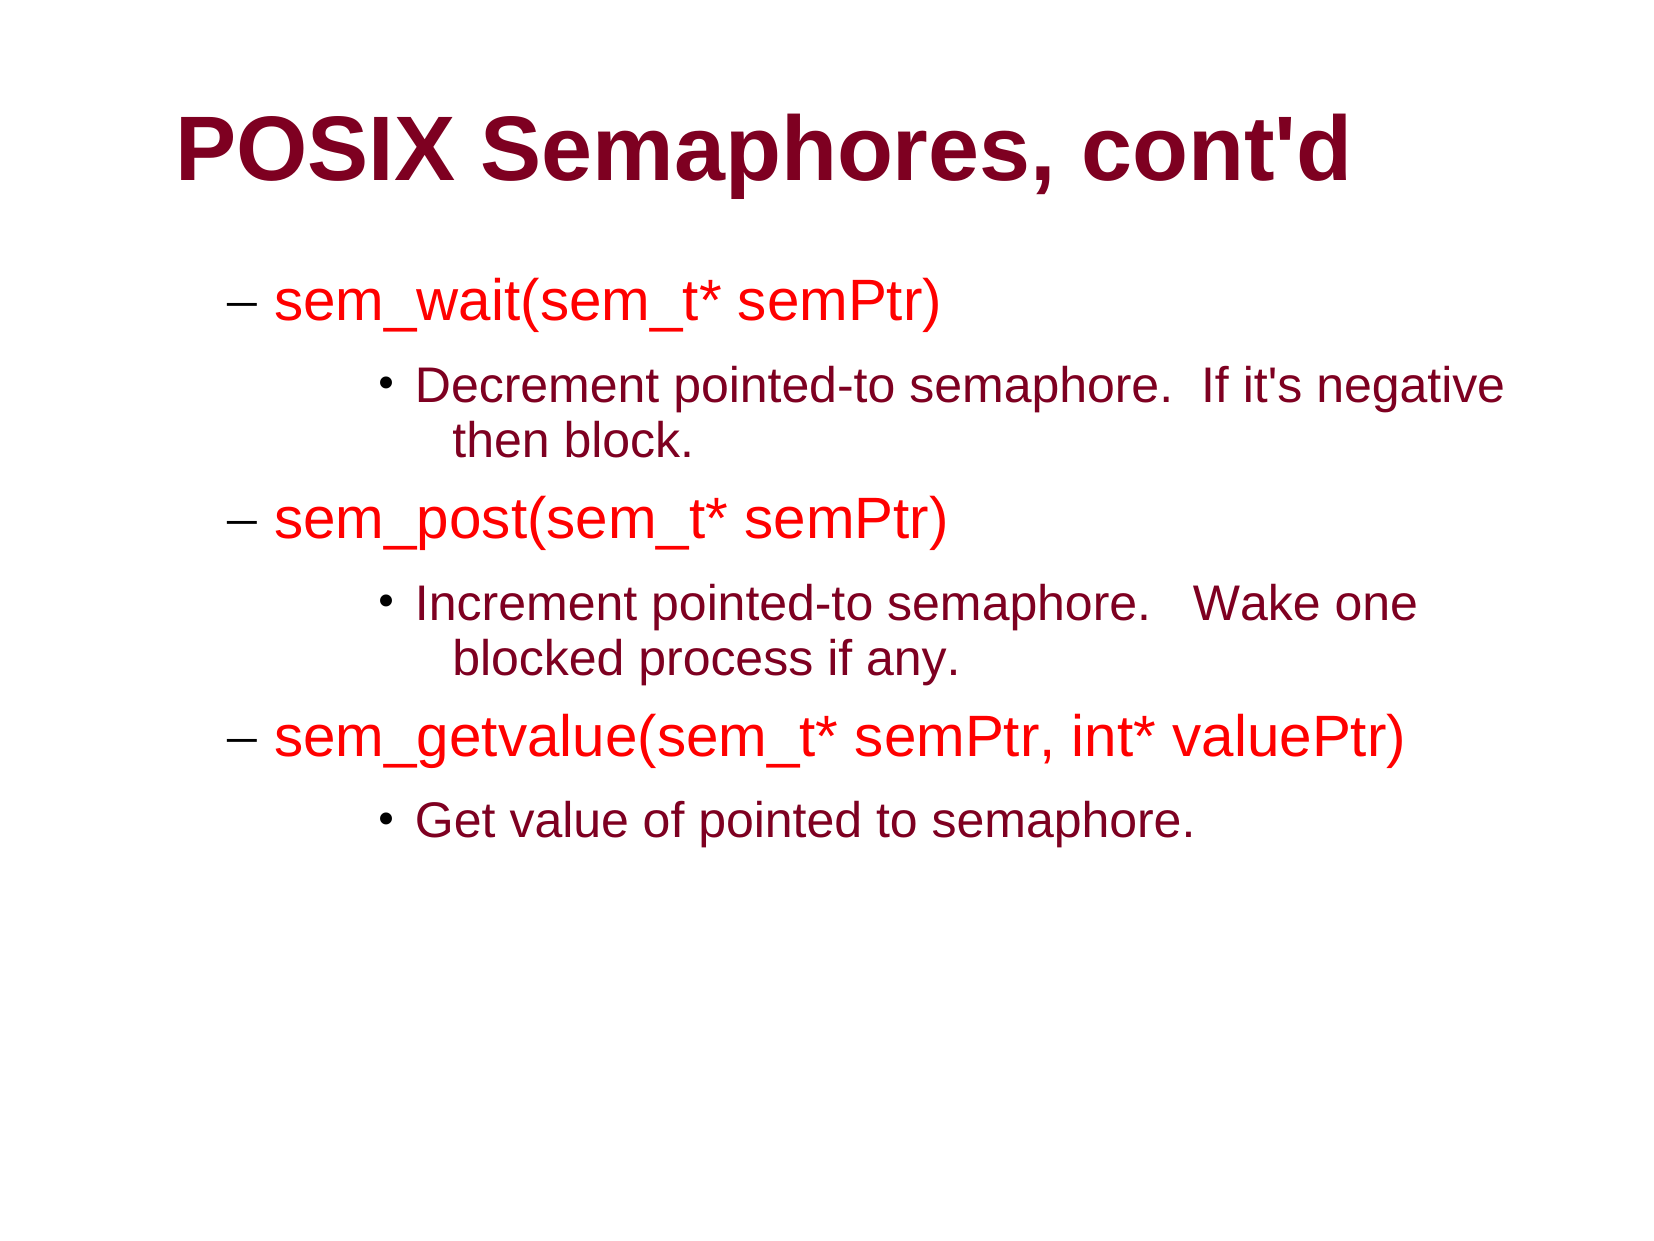

# POSIX Semaphores, cont'd
sem_wait(sem_t* semPtr)
Decrement pointed-to semaphore. If it's negative then block.
sem_post(sem_t* semPtr)
Increment pointed-to semaphore. Wake one blocked process if any.
sem_getvalue(sem_t* semPtr, int* valuePtr)
Get value of pointed to semaphore.